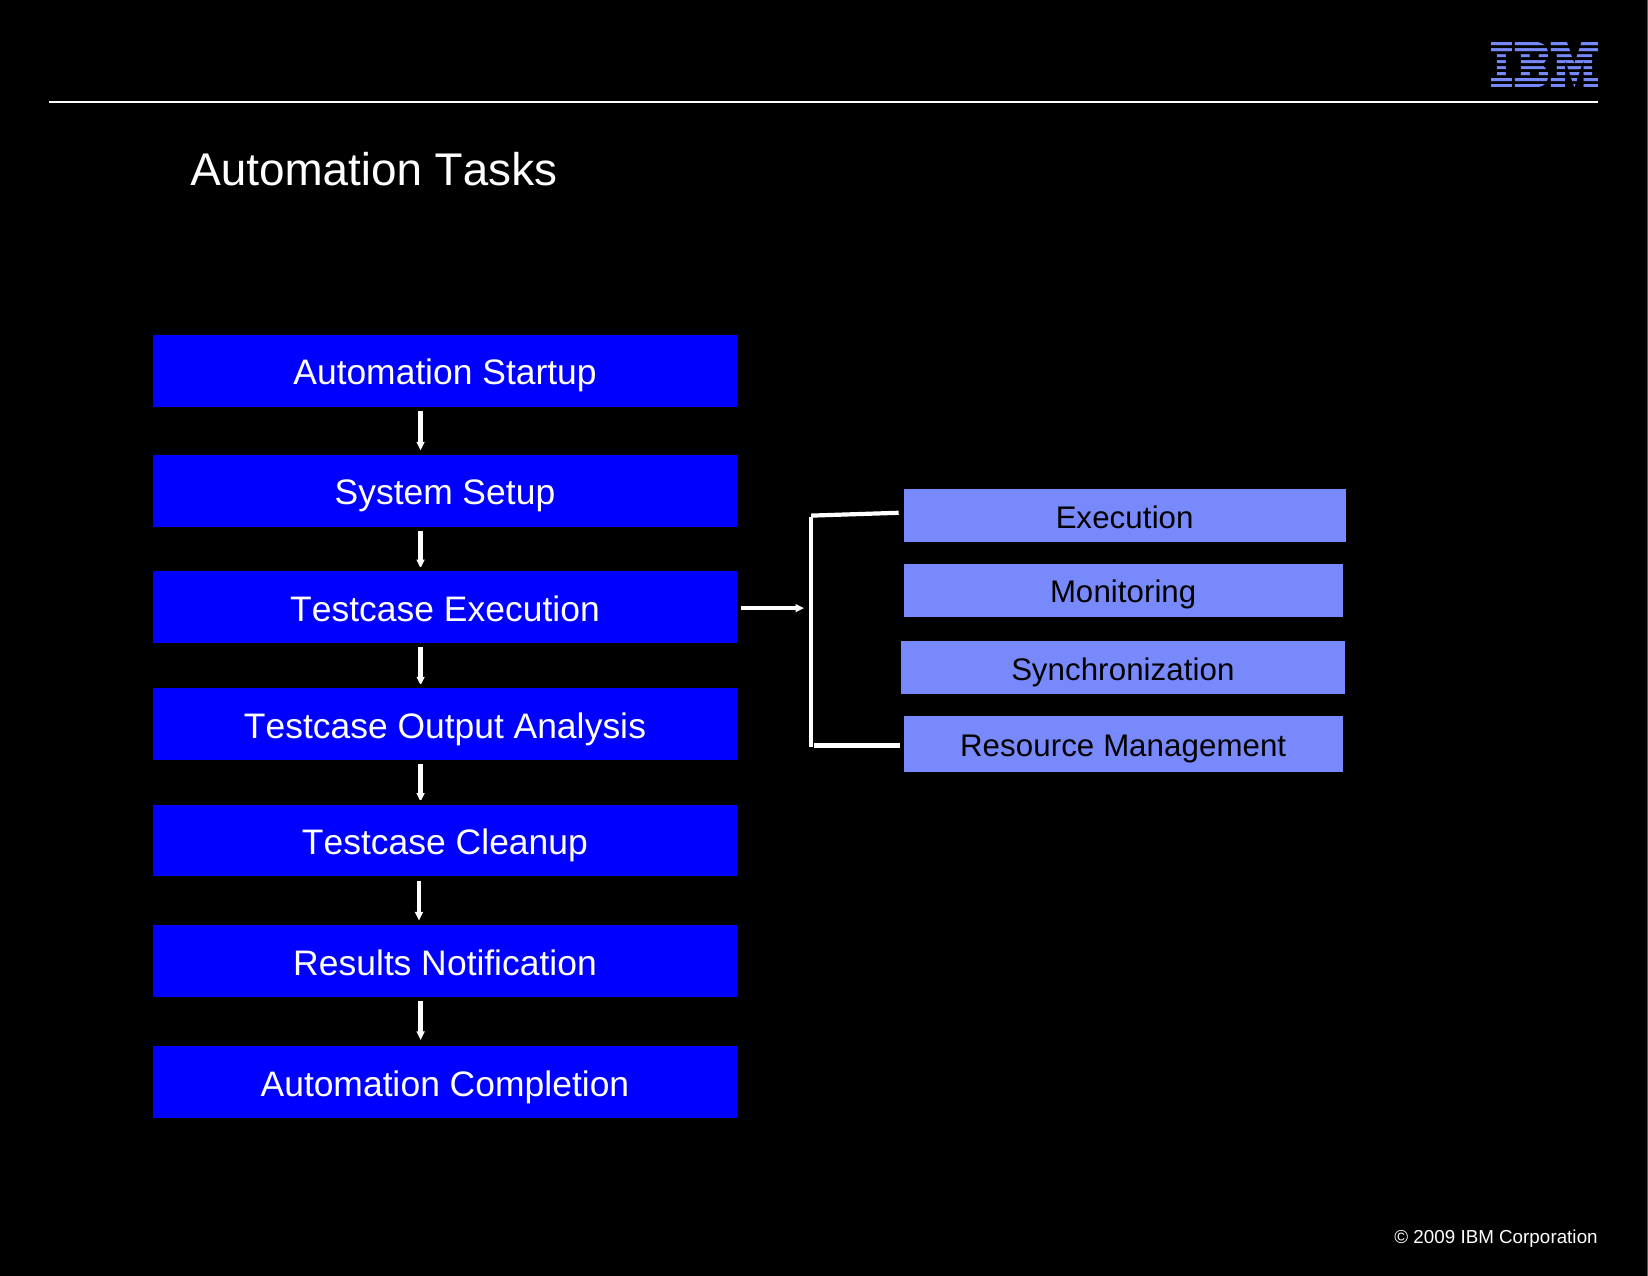

Automation Tasks
Automation Startup
System Setup
Execution
Monitoring
Testcase Execution
Synchronization
Testcase Output Analysis
Resource Management
Testcase Cleanup
Results Notification
Automation Completion